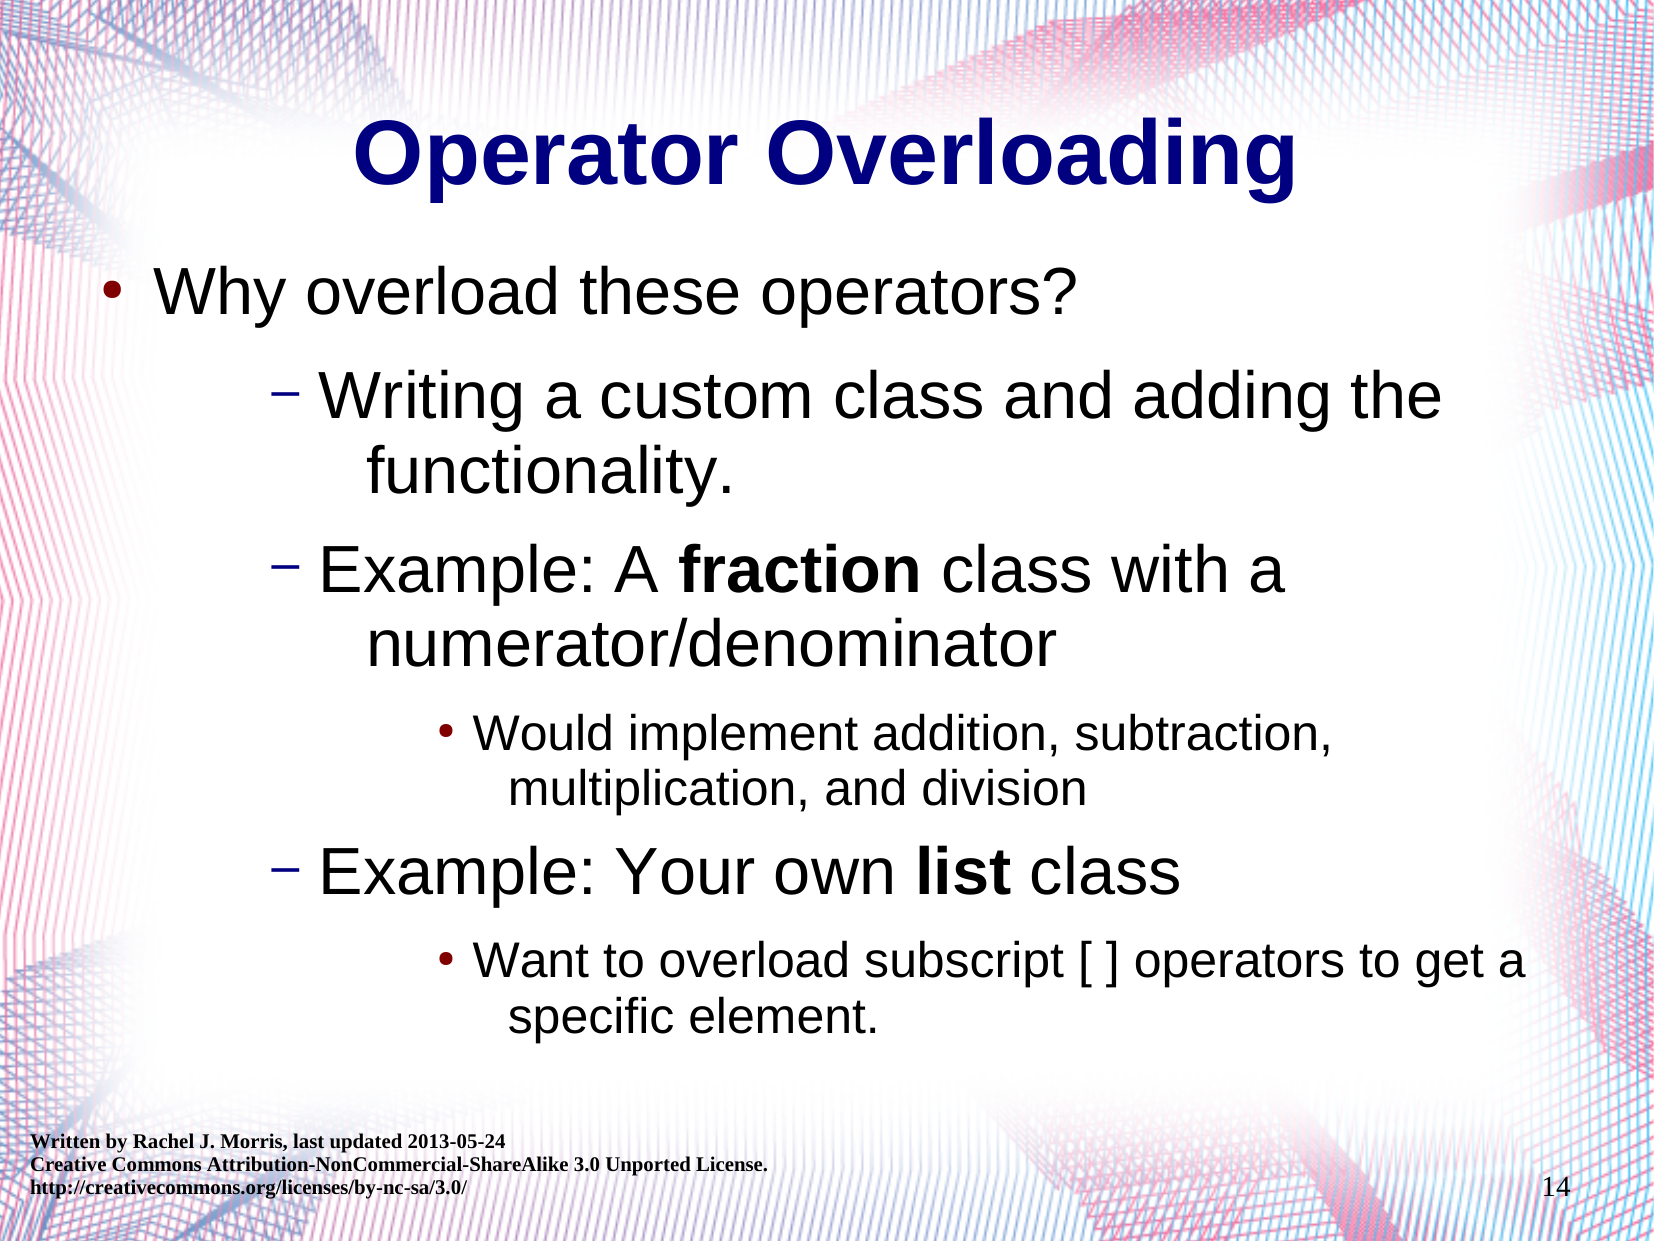

# Operator Overloading
Why overload these operators?
Writing a custom class and adding the functionality.
Example: A fraction class with a numerator/denominator
Would implement addition, subtraction, multiplication, and division
Example: Your own list class
Want to overload subscript [ ] operators to get a specific element.
14